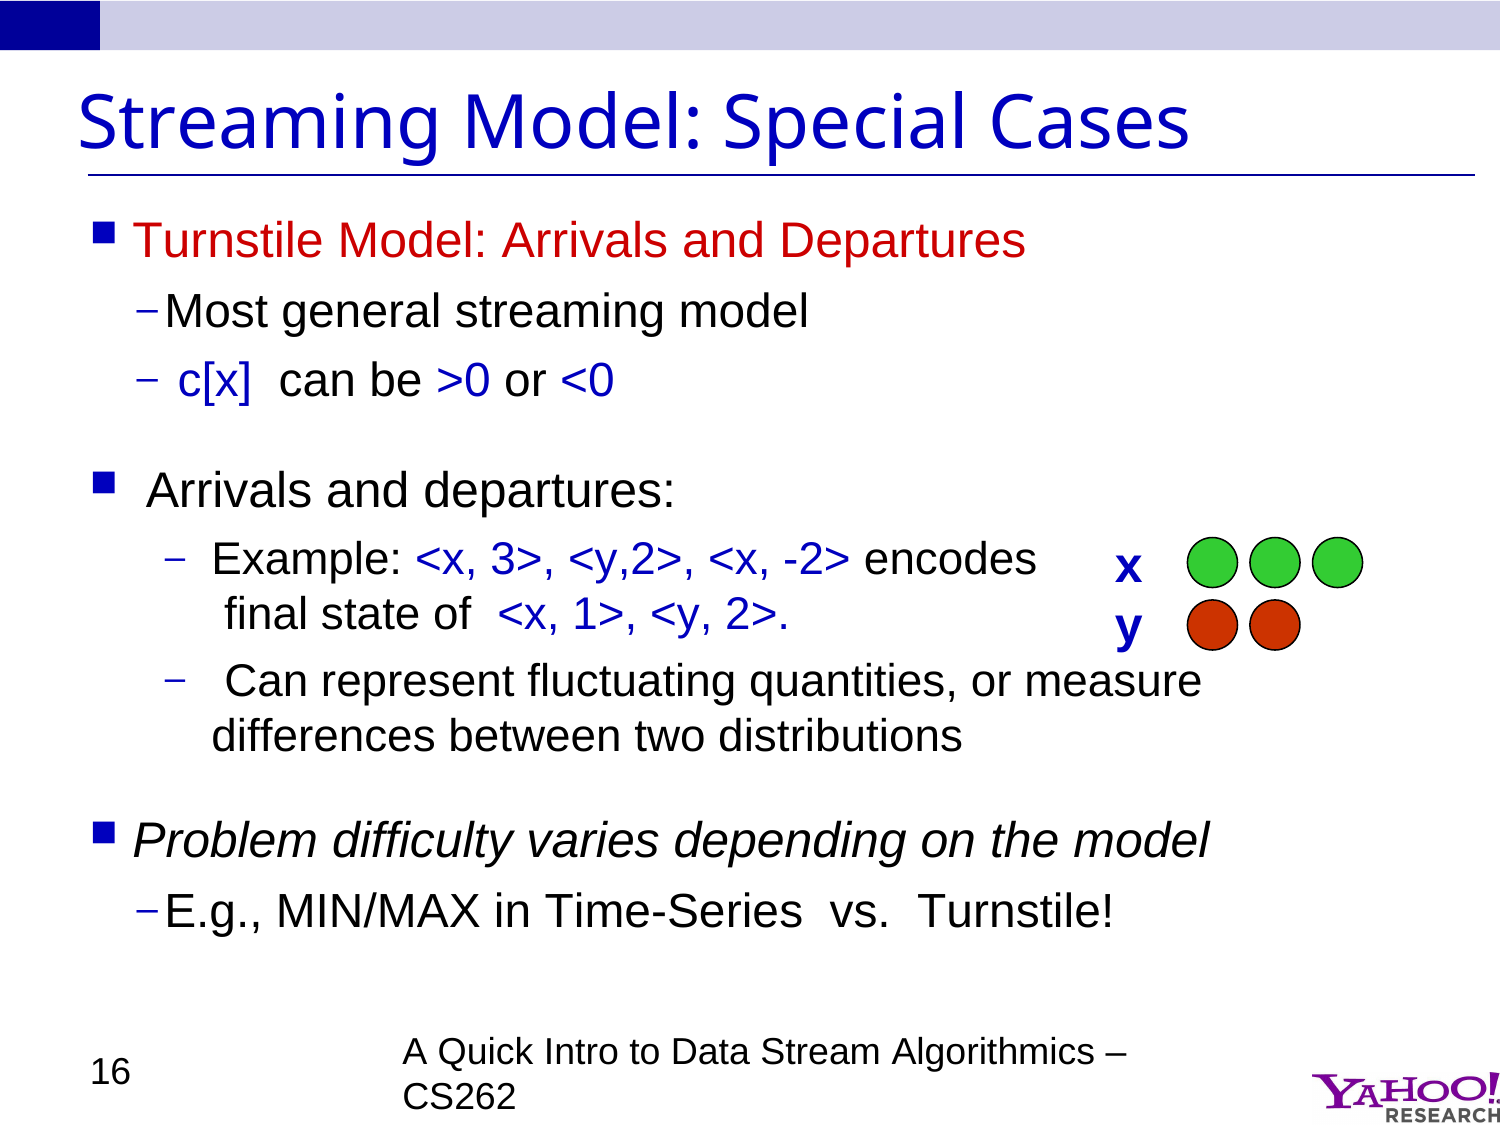

# Streaming Model: Special Cases
 Turnstile Model: Arrivals and Departures
Most general streaming model
 c[x] can be >0 or <0
Arrivals and departures:
Example: <x, 3>, <y,2>, <x, -2> encodes
 final state of <x, 1>, <y, 2>.
 Can represent fluctuating quantities, or measure differences between two distributions
x
y
 Problem difficulty varies depending on the model
E.g., MIN/MAX in Time-Series vs. Turnstile!
Fundamentals of Analyzing and Mining Data Streams
16